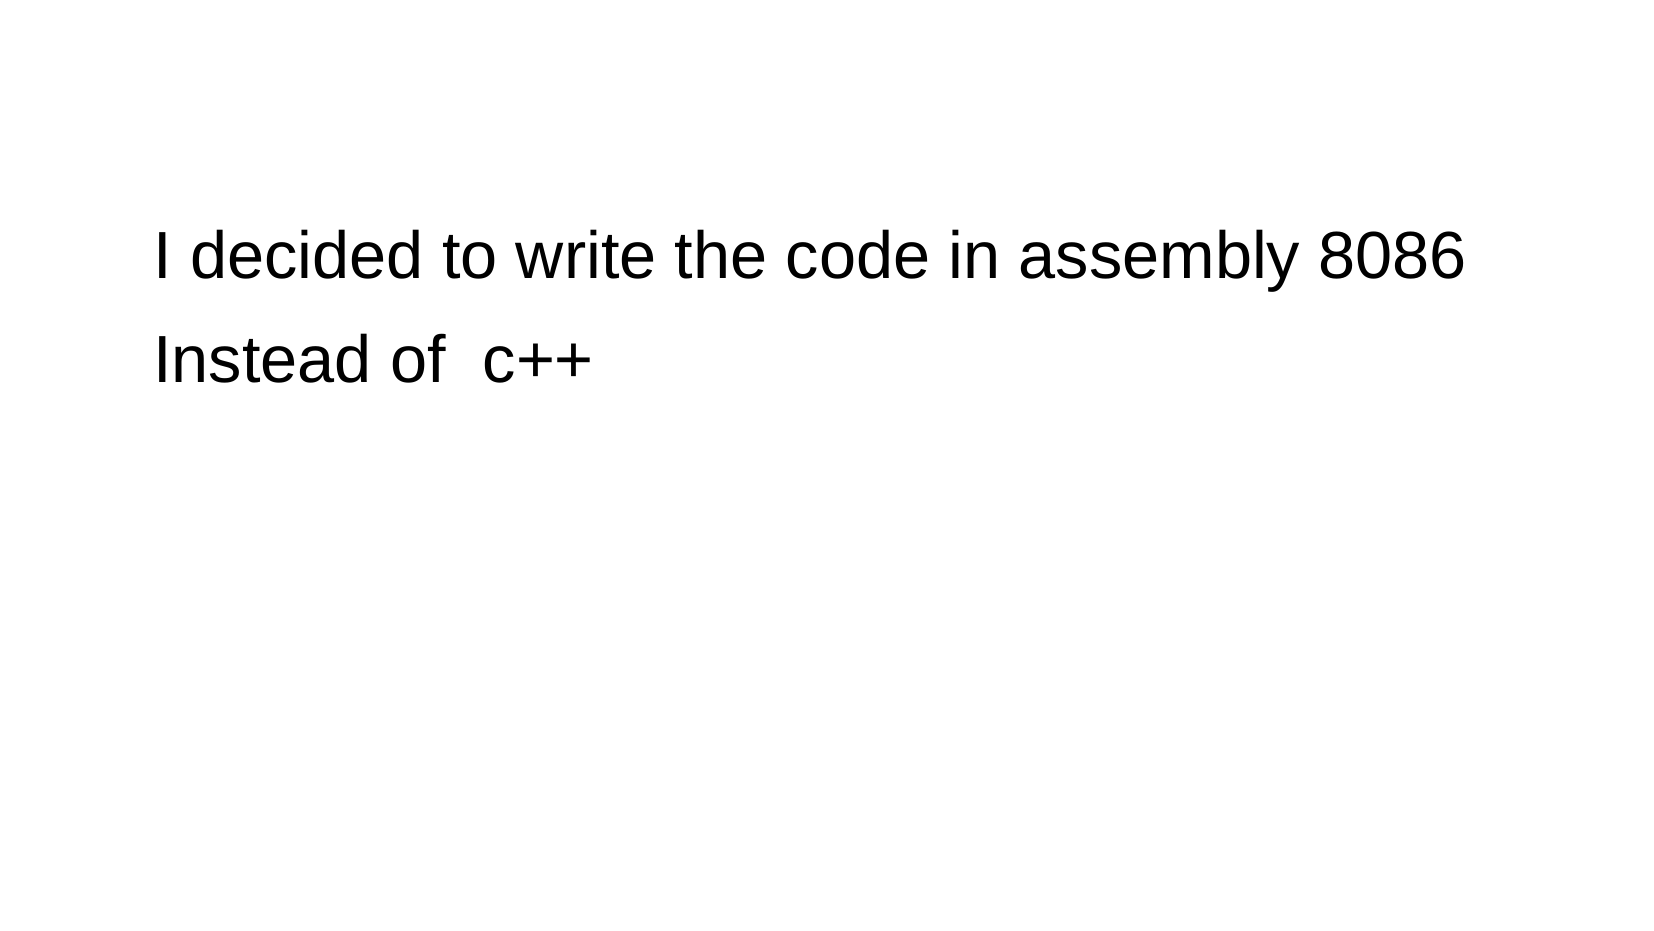

# I decided to write the code in assembly 8086
Instead of c++